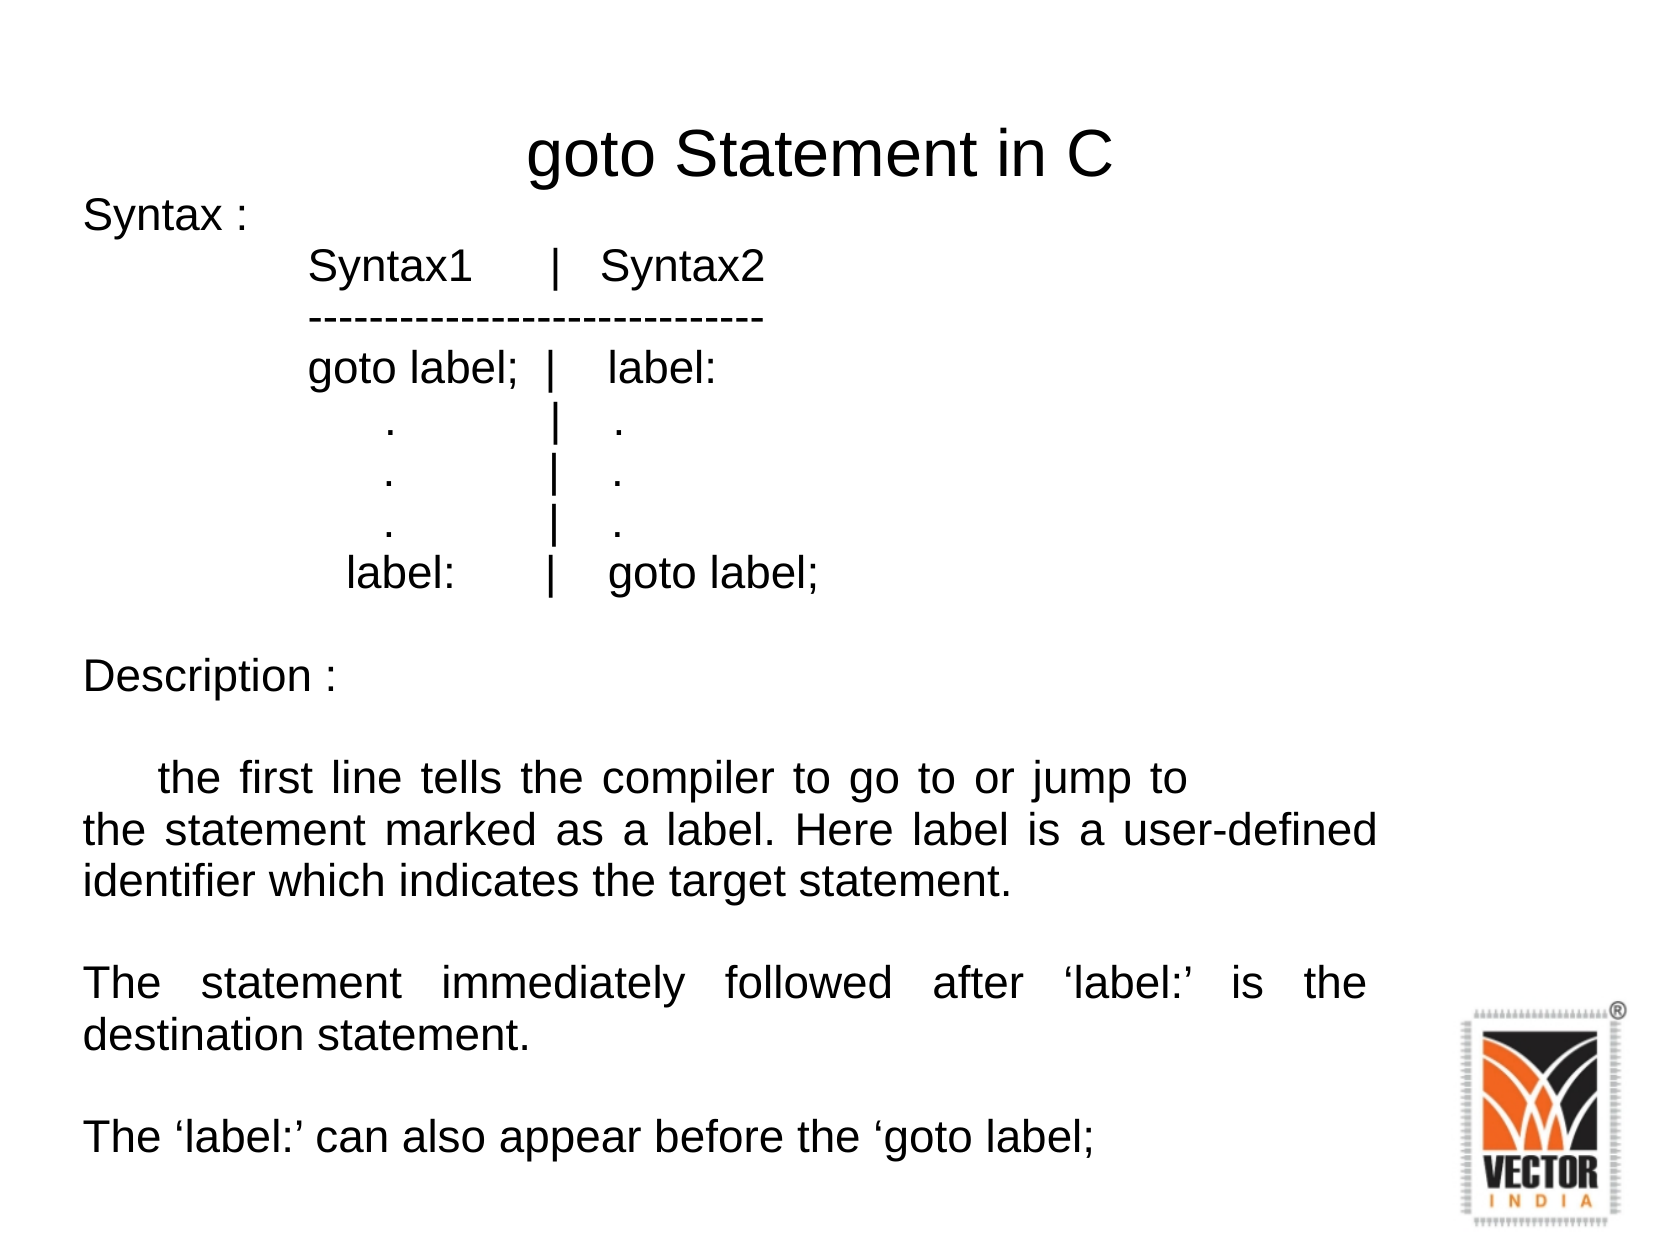

Syntax :
			Syntax1 | Syntax2
			------------------------------
			goto label; | label:
			 . | .
				. | .
				. | .
			 label: | goto label;
Description :
	the first line tells the compiler to go to or jump to 					the statement marked as a label. Here label is a user-defined 			identifier which indicates the target statement.
The statement immediately followed after ‘label:’ is the 			destination statement.
The ‘label:’ can also appear before the ‘goto label;
# goto Statement in C